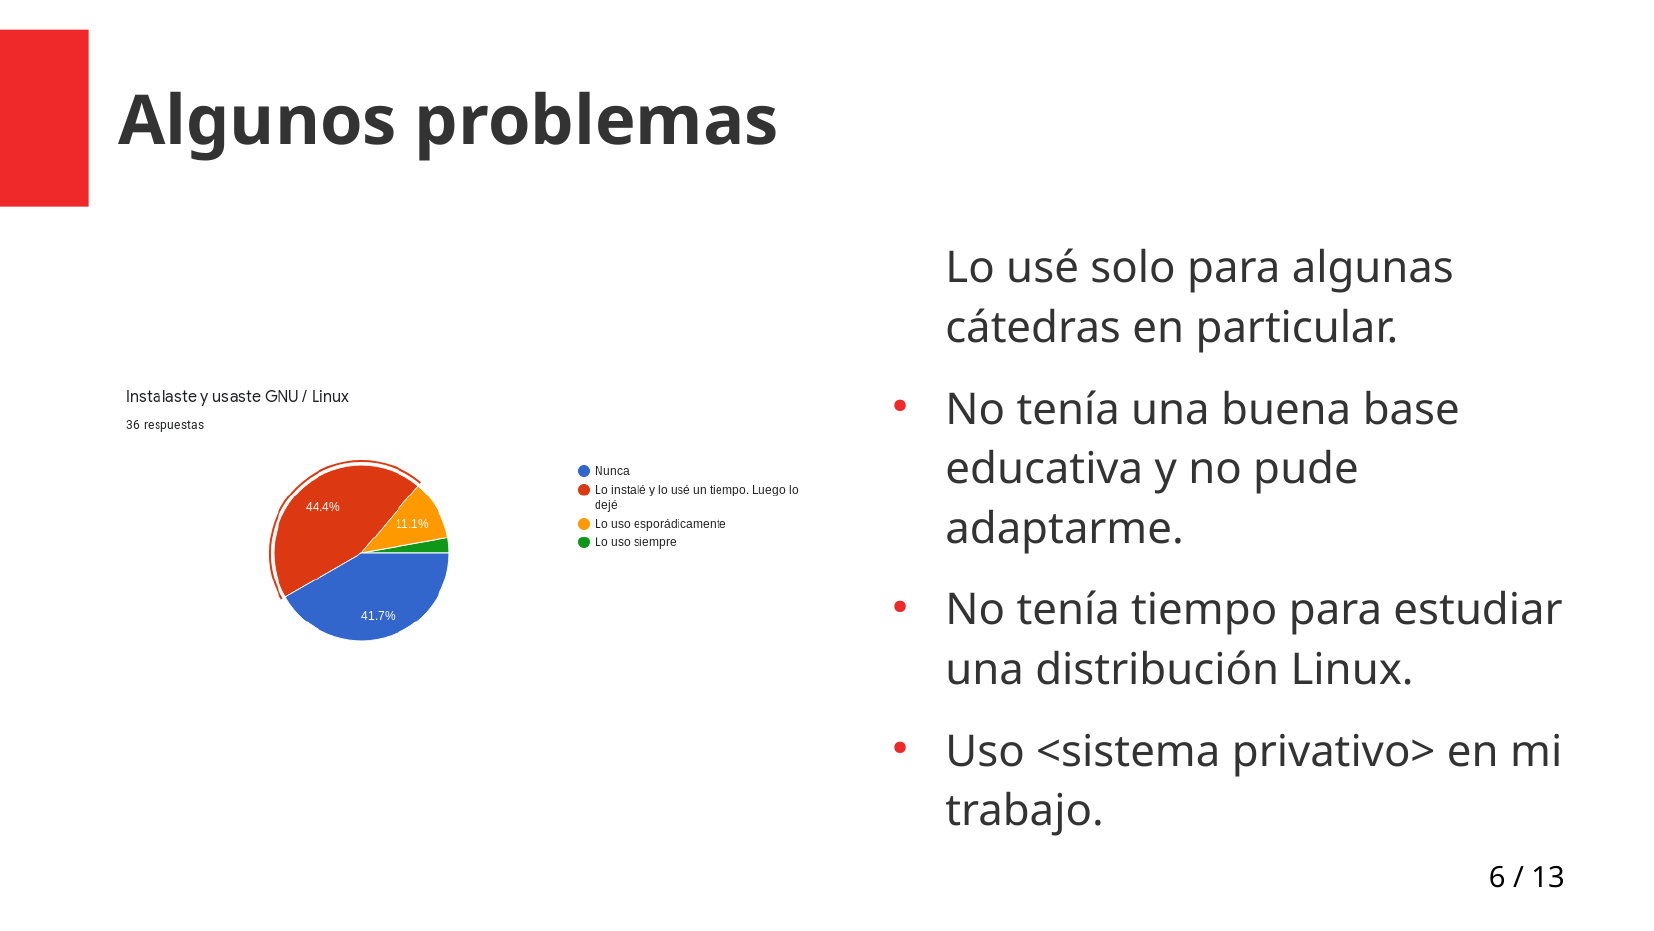

# Algunos problemas
Lo usé solo para algunas cátedras en particular.
No tenía una buena base educativa y no pude adaptarme.
No tenía tiempo para estudiar una distribución Linux.
Uso <sistema privativo> en mi trabajo.
6